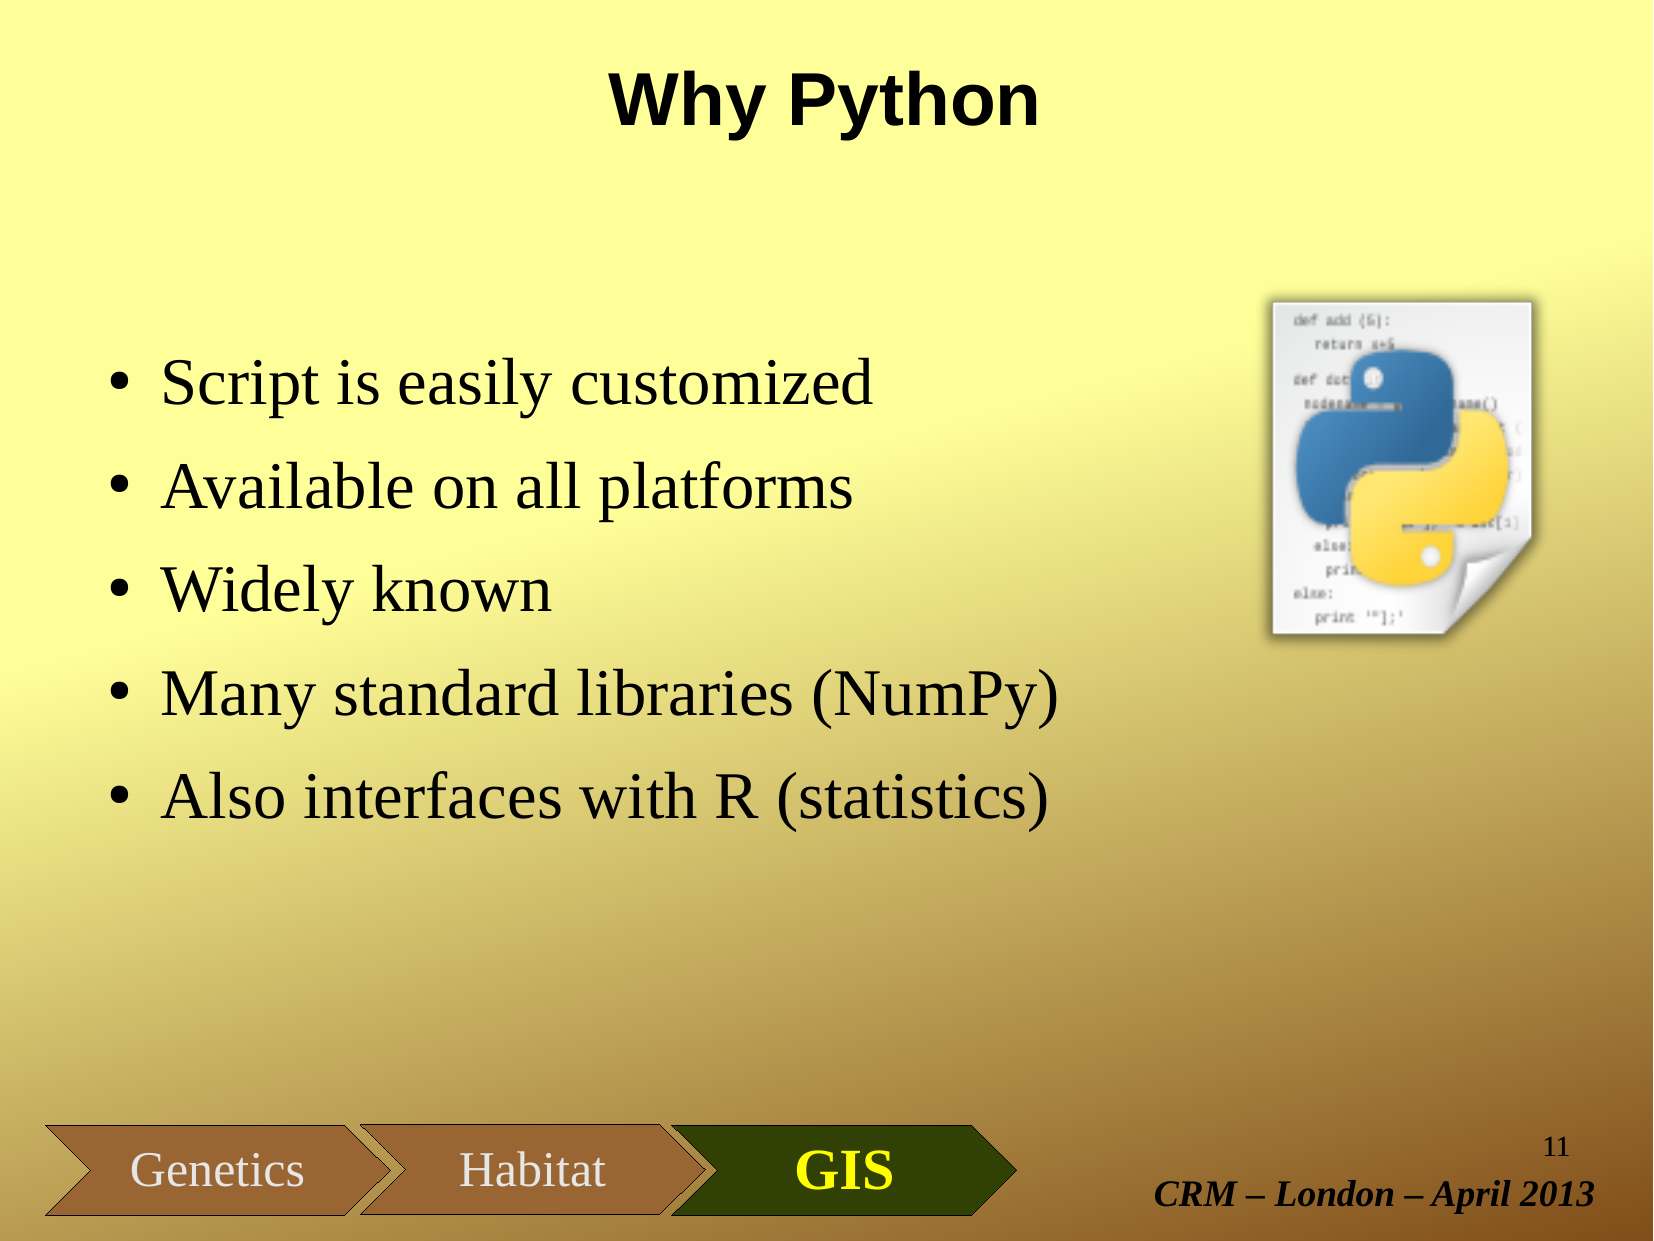

# Why Python
Script is easily customized
Available on all platforms
Widely known
Many standard libraries (NumPy)
Also interfaces with R (statistics)